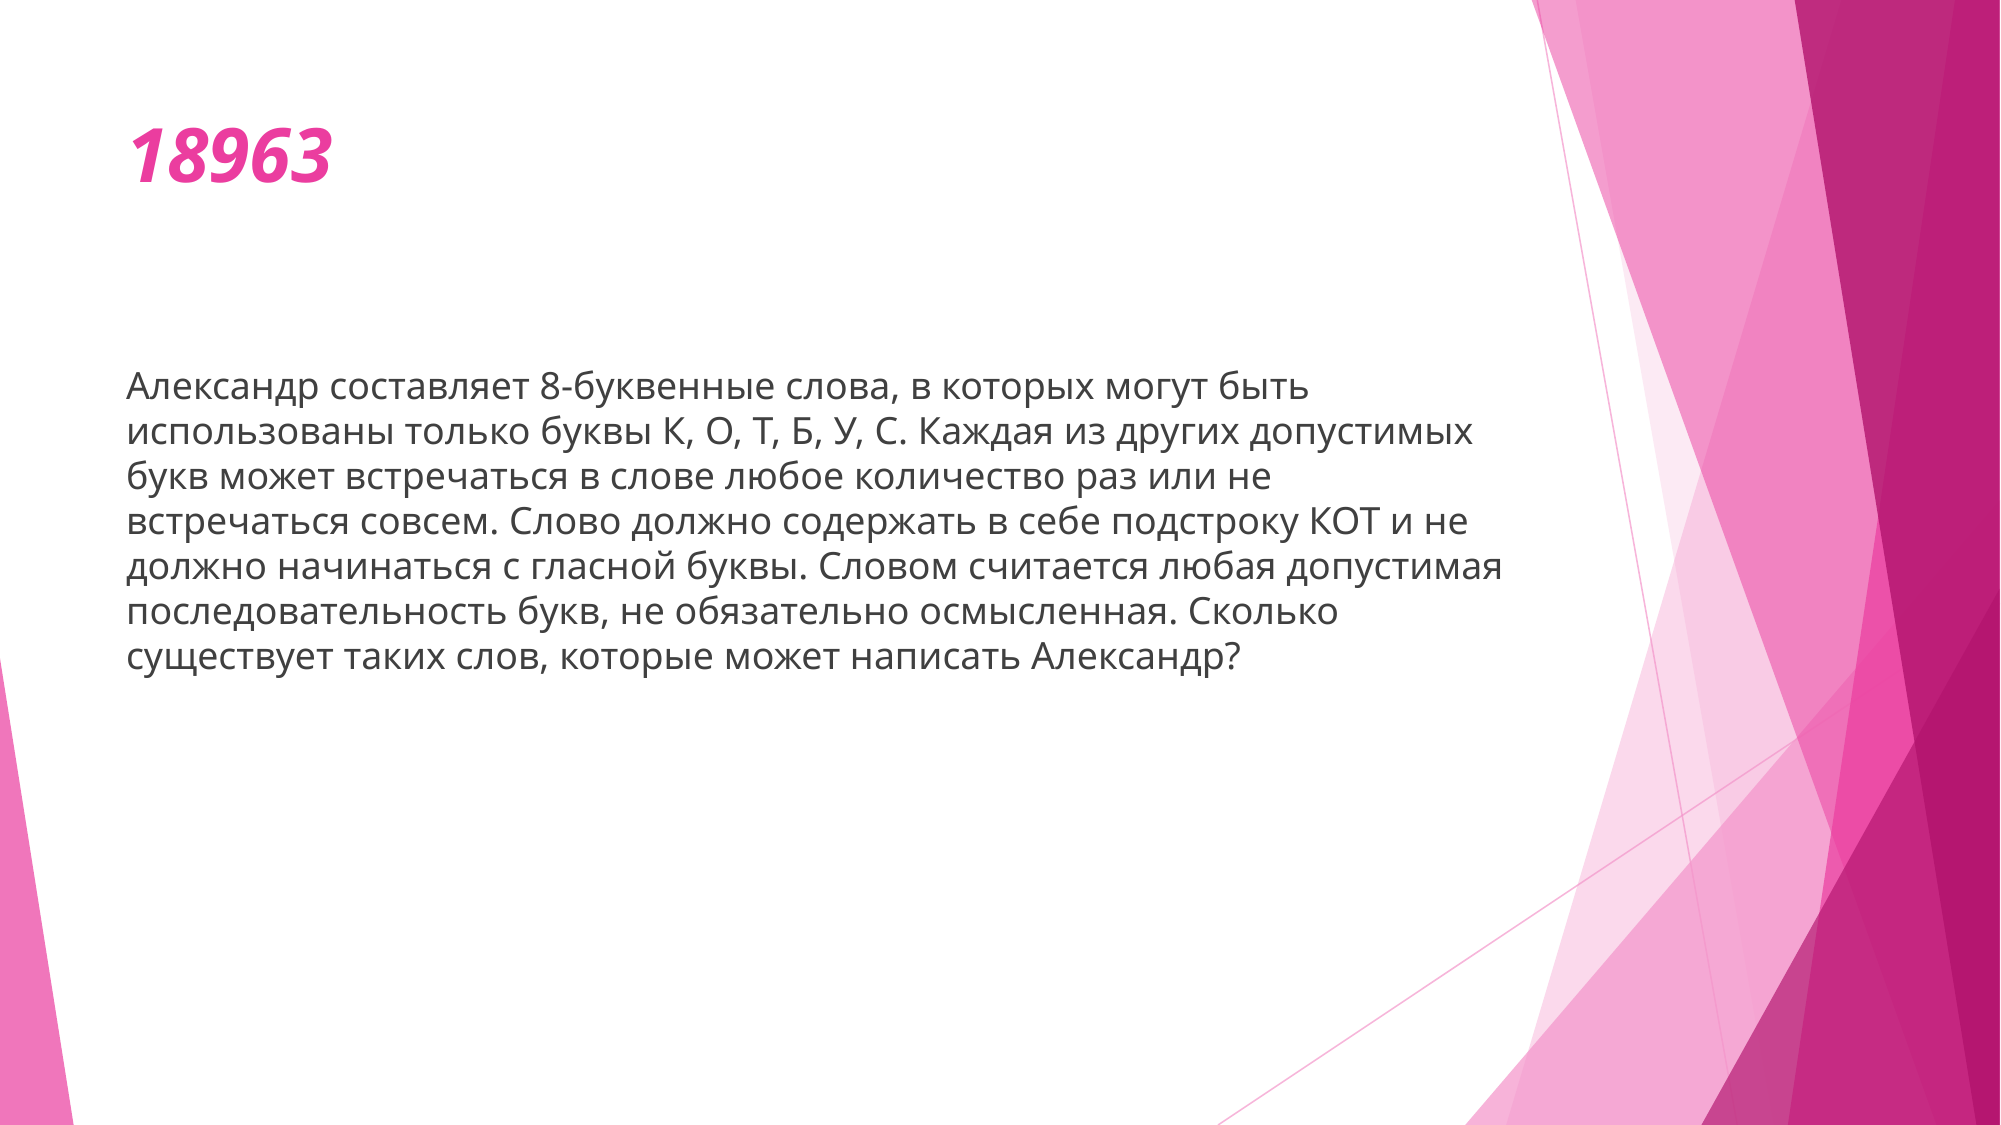

# 18963
Александр составляет 8-буквенные слова, в которых могут быть использованы только буквы К, О, Т, Б, У, С. Каждая из других допустимых букв может встречаться в слове любое количество раз или не встречаться совсем. Слово должно содержать в себе подстроку КОТ и не должно начинаться с гласной буквы. Словом считается любая допустимая последовательность букв, не обязательно осмысленная. Сколько существует таких слов, которые может написать Александр?